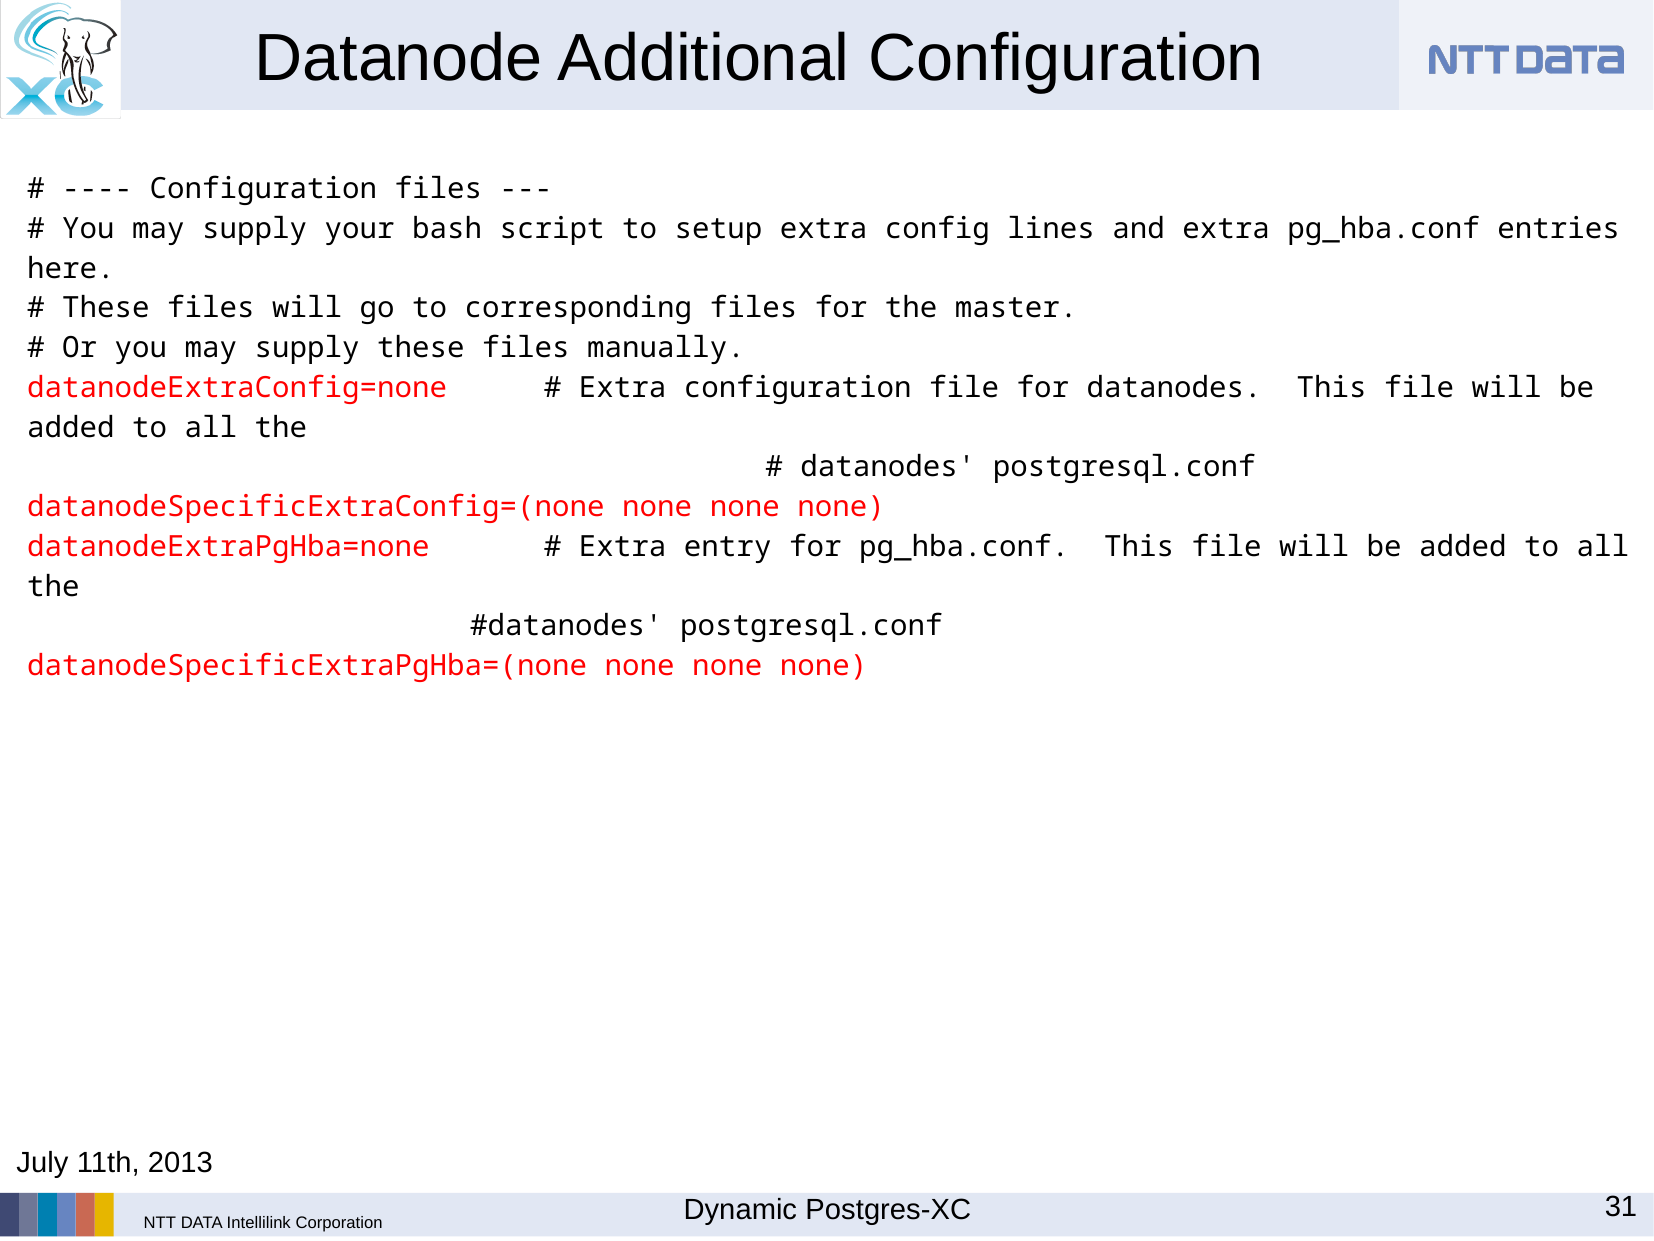

# Datanode Additional Configuration
# ---- Configuration files ---
# You may supply your bash script to setup extra config lines and extra pg_hba.conf entries here.
# These files will go to corresponding files for the master.
# Or you may supply these files manually.
datanodeExtraConfig=none 	# Extra configuration file for datanodes. This file will be added to all the
 				# datanodes' postgresql.conf
datanodeSpecificExtraConfig=(none none none none)
datanodeExtraPgHba=none 	# Extra entry for pg_hba.conf. This file will be added to all the
						#datanodes' postgresql.conf
datanodeSpecificExtraPgHba=(none none none none)
July 11th, 2013
31
Dynamic Postgres-XC